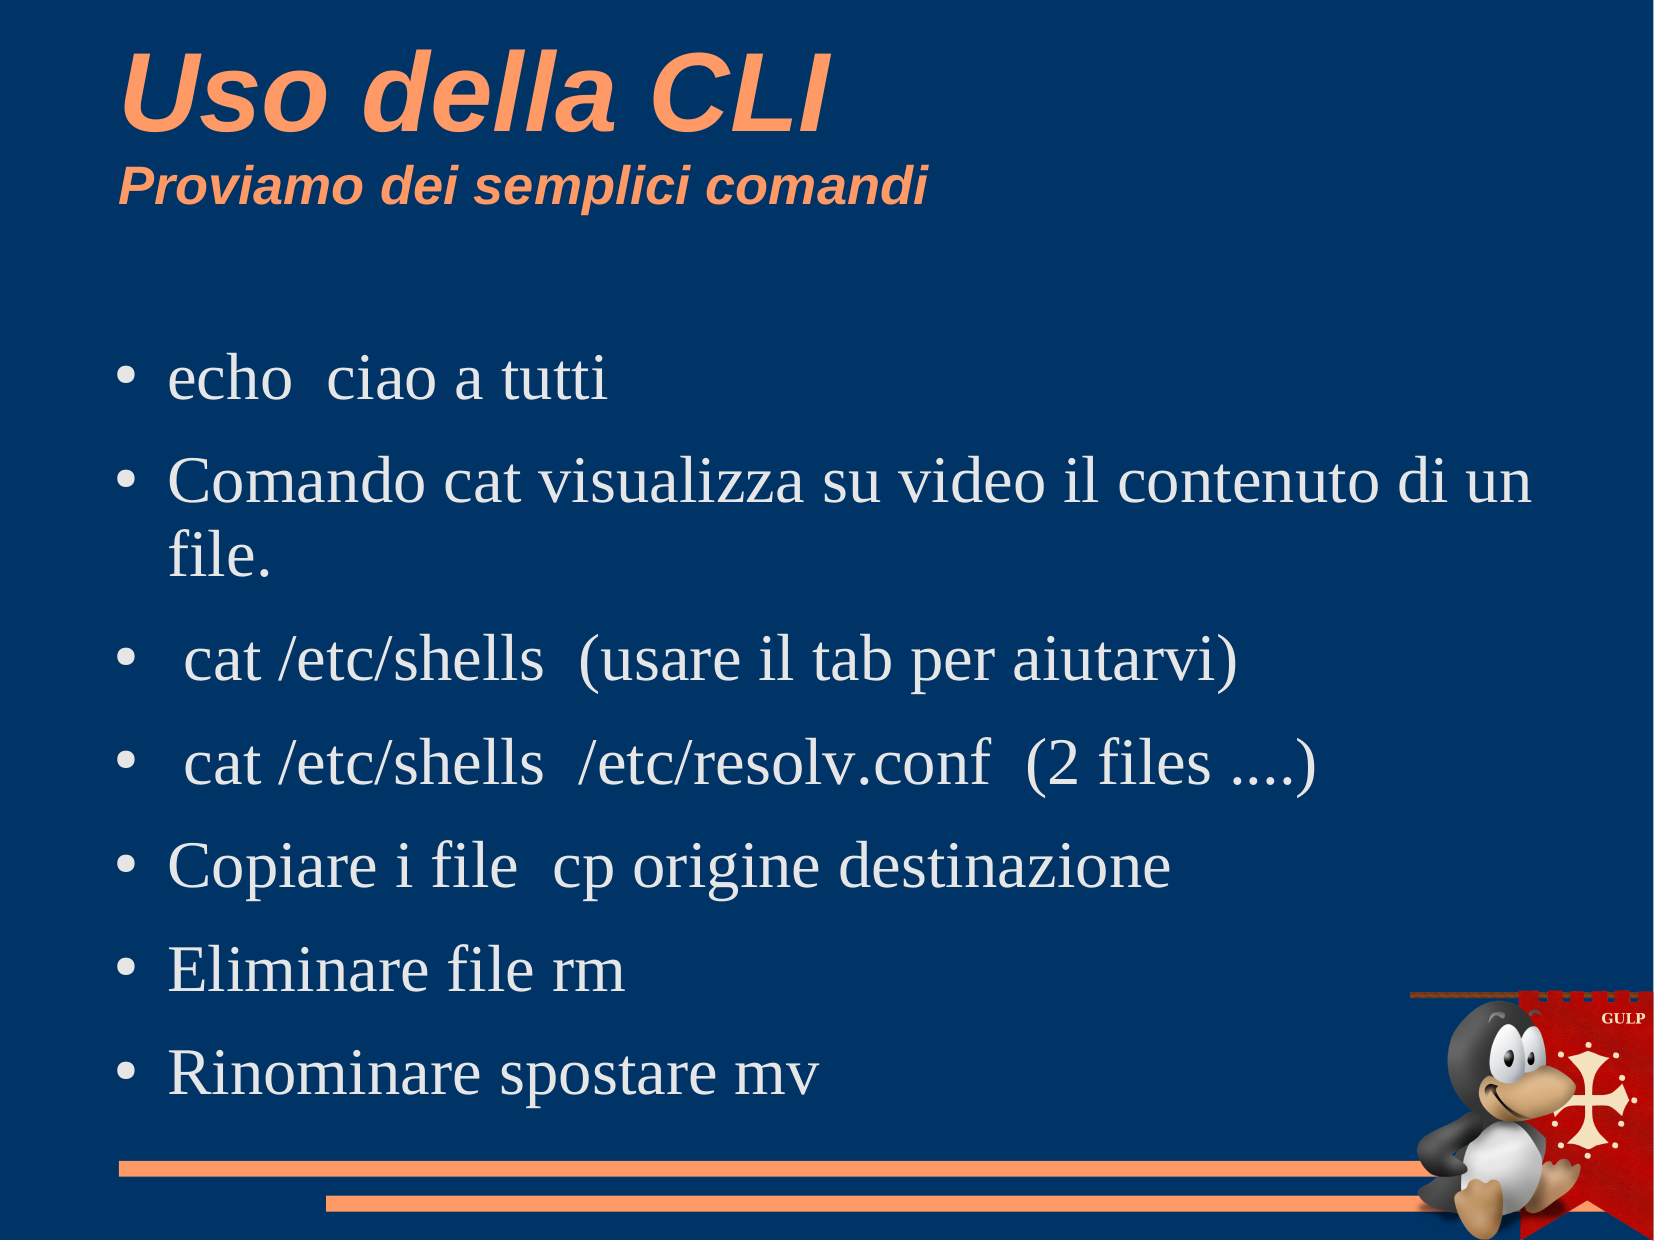

# Uso della CLI Proviamo dei semplici comandi
echo ciao a tutti
Comando cat visualizza su video il contenuto di un file.
 cat /etc/shells (usare il tab per aiutarvi)
 cat /etc/shells /etc/resolv.conf (2 files ....)
Copiare i file cp origine destinazione
Eliminare file rm
Rinominare spostare mv